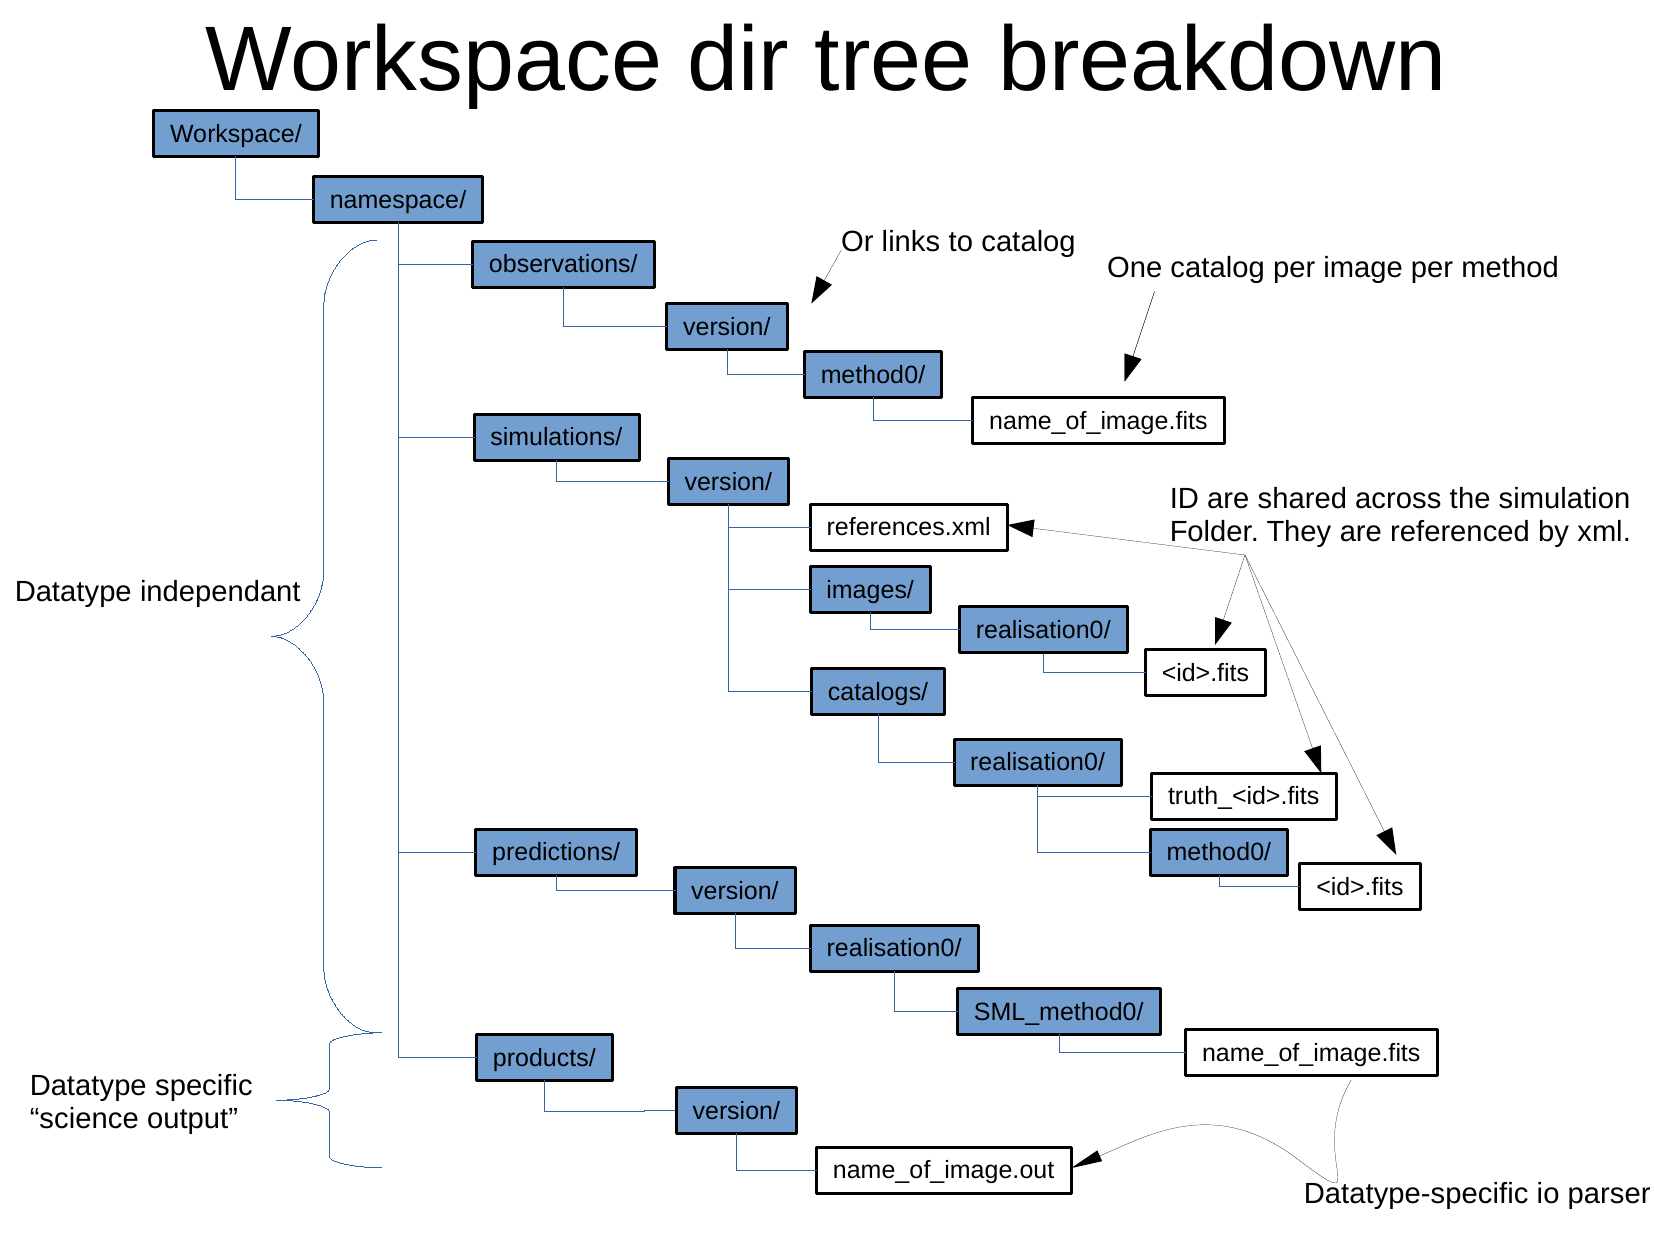

# Workspace dir tree breakdown
Workspace/
namespace/
Or links to catalog
observations/
One catalog per image per method
version/
method0/
name_of_image.fits
simulations/
version/
ID are shared across the simulation
Folder. They are referenced by xml.
references.xml
images/
Datatype independant
realisation0/
<id>.fits
catalogs/
realisation0/
truth_<id>.fits
predictions/
method0/
<id>.fits
version/
realisation0/
SML_method0/
name_of_image.fits
products/
Datatype specific
“science output”
version/
name_of_image.out
Datatype-specific io parser